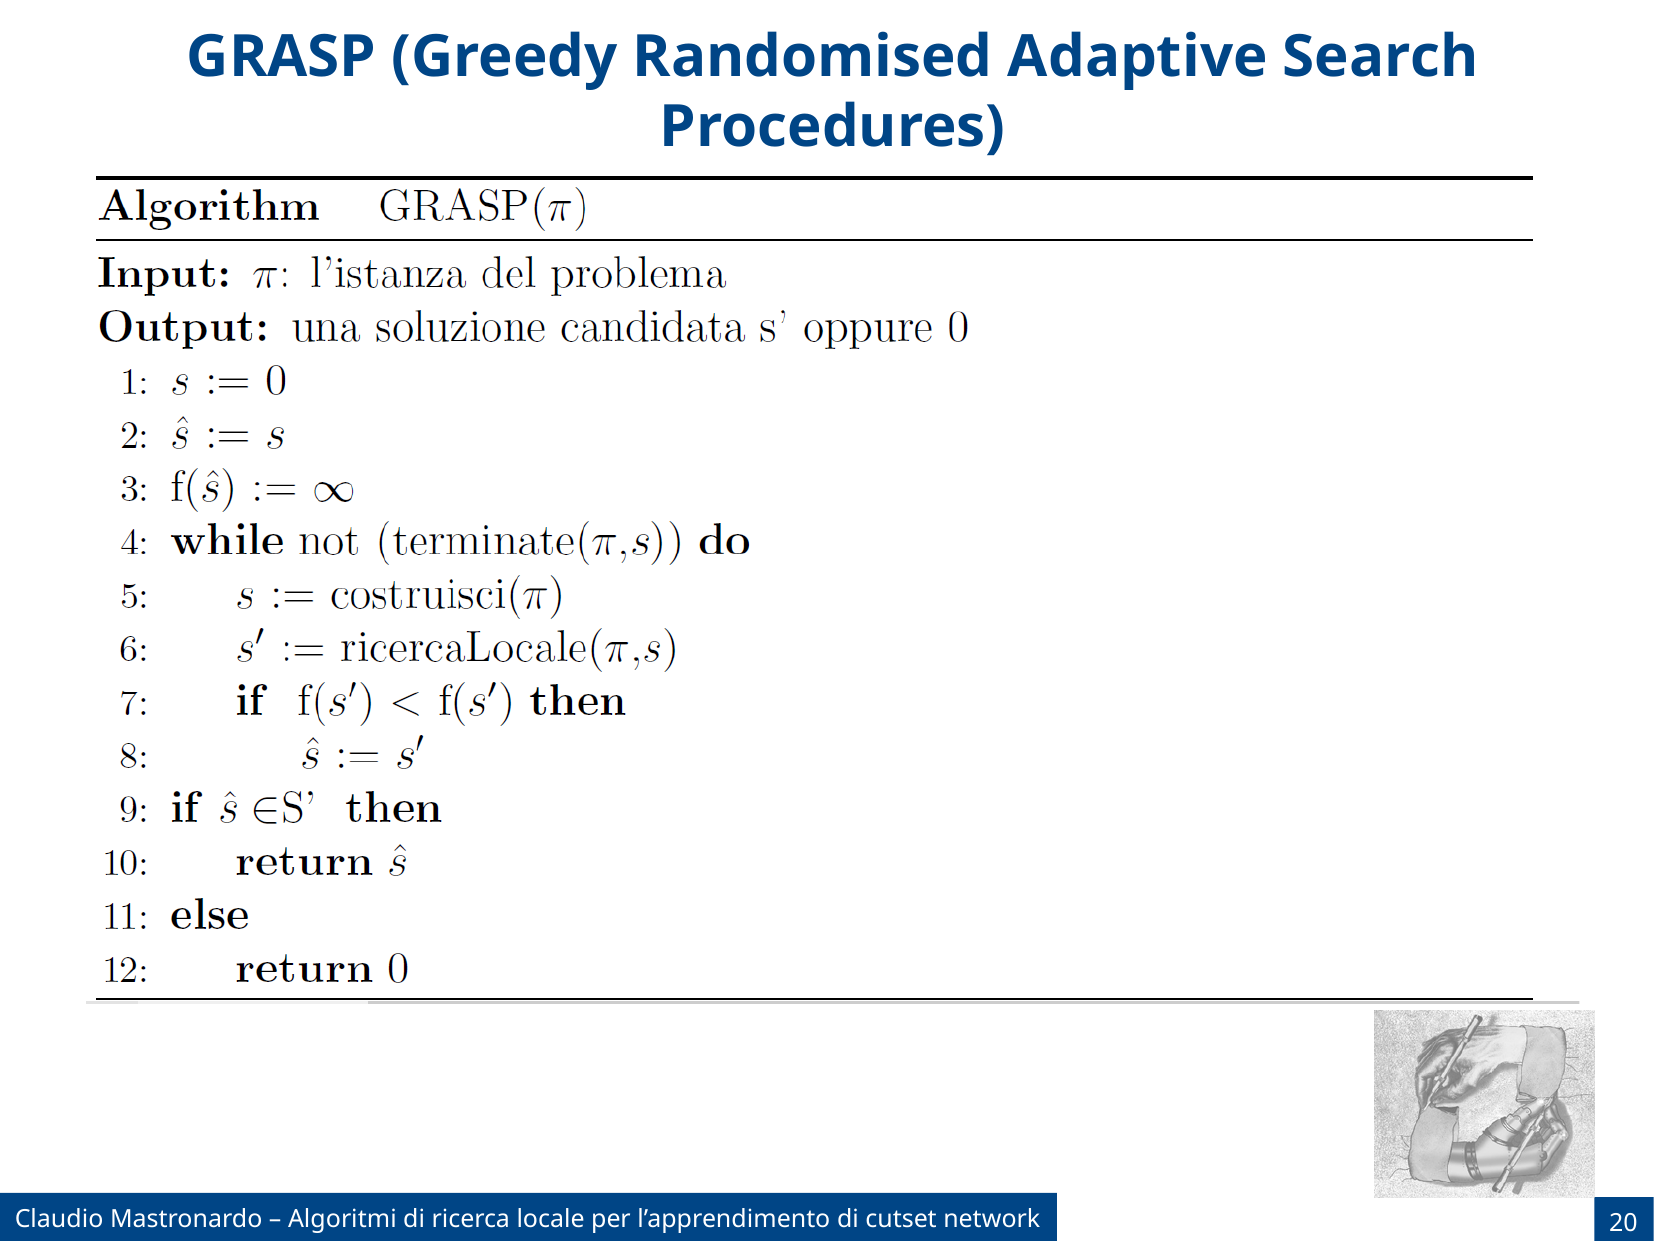

# GRASP (Greedy Randomised Adaptive Search Procedures)